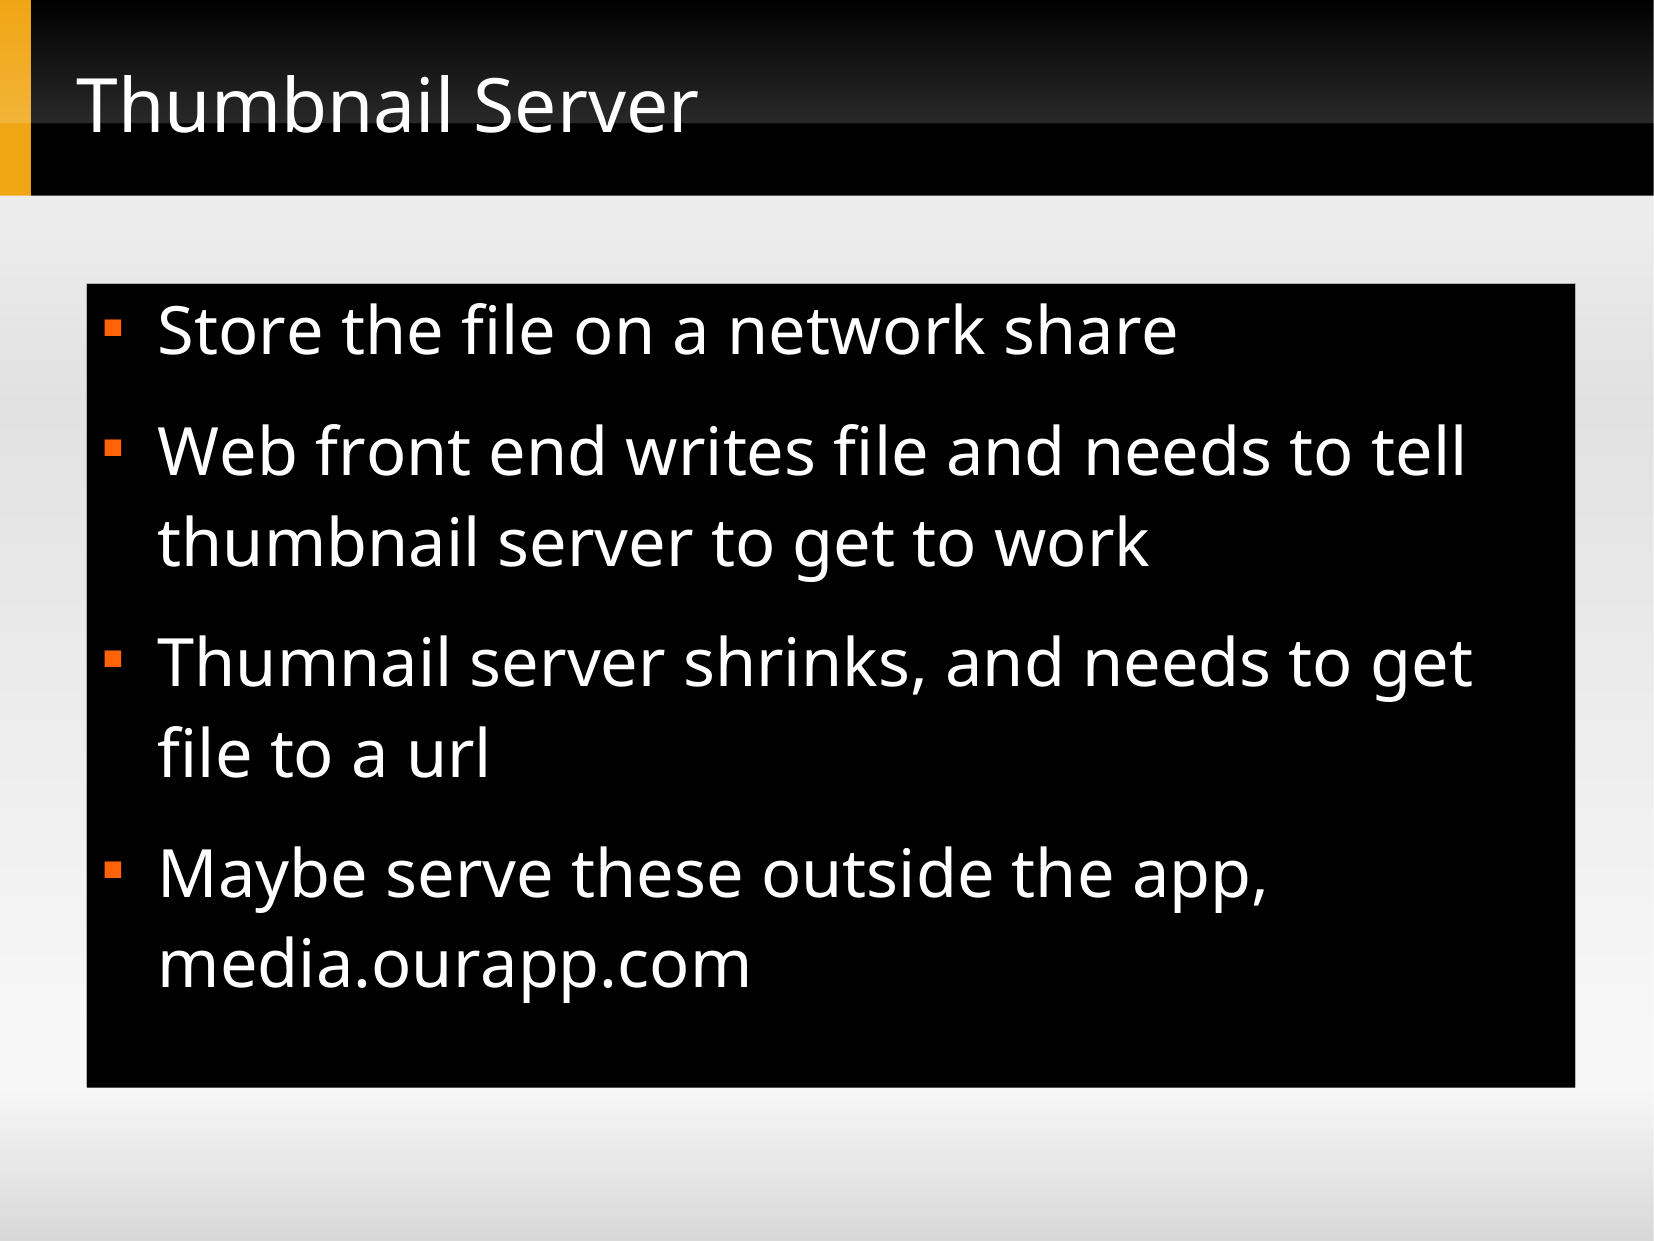

# Thumbnail Server
Store the file on a network share
Web front end writes file and needs to tell thumbnail server to get to work
Thumnail server shrinks, and needs to get file to a url
Maybe serve these outside the app, media.ourapp.com